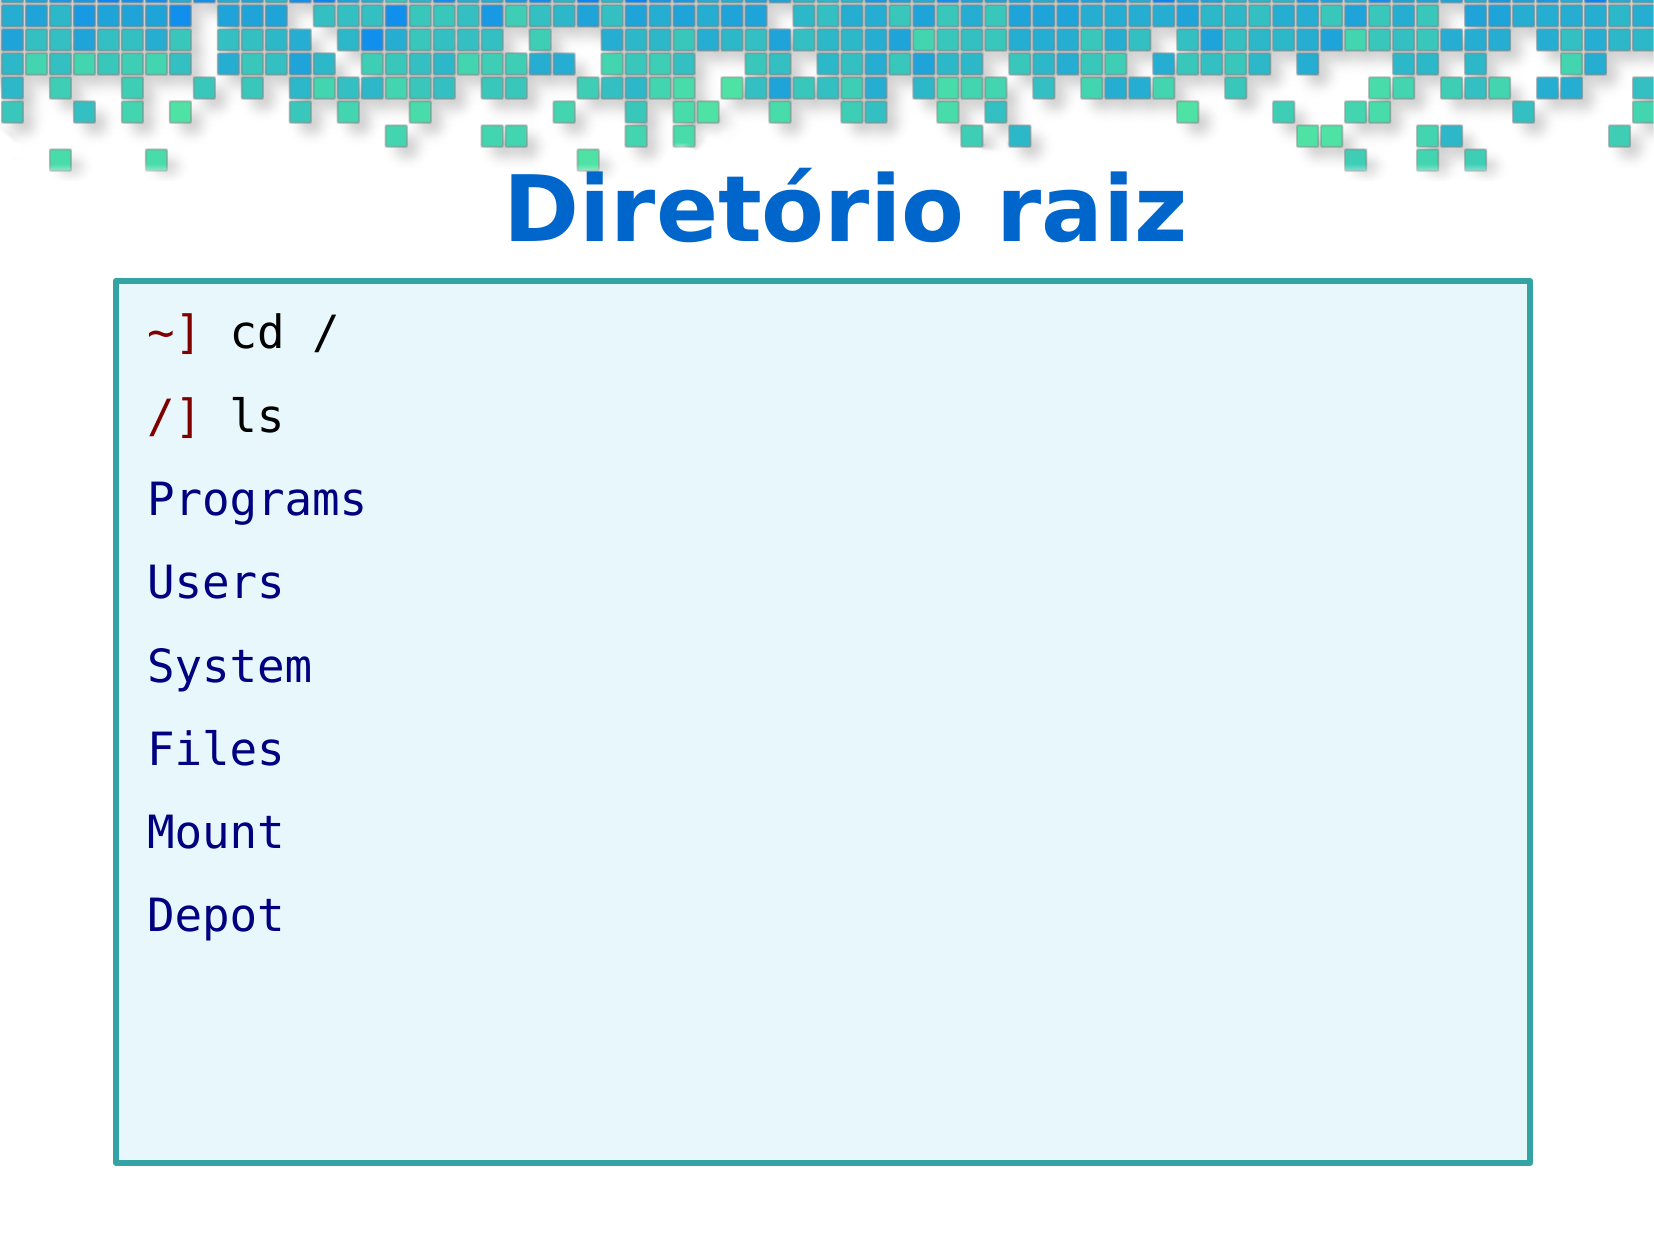

# Diretório raiz
~] cd /
/] ls
Programs
Users
System
Files
Mount
Depot